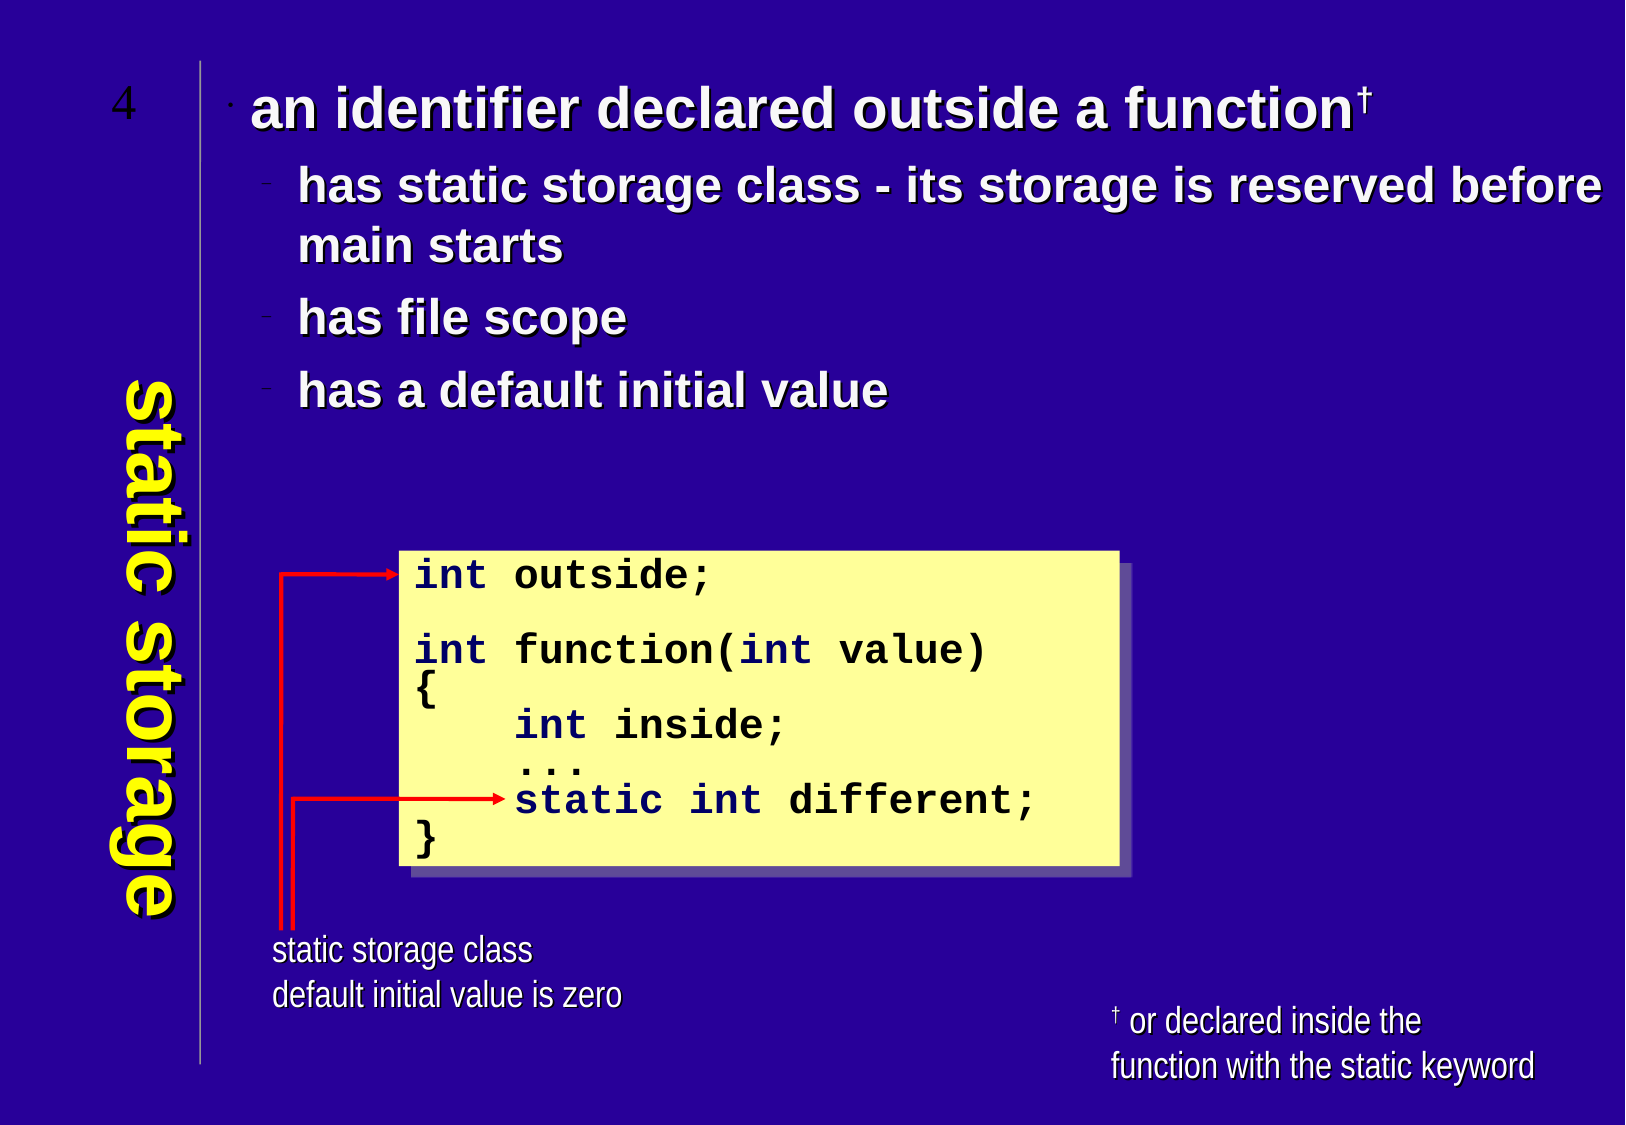

4
 an identifier declared outside a function†
has static storage class - its storage is reserved before main starts
has file scope
has a default initial value
# static storage
int outside;
int function(int value)
{
 int inside;
 ...
 static int different;
}
static storage class
default initial value is zero
† or declared inside the
function with the static keyword